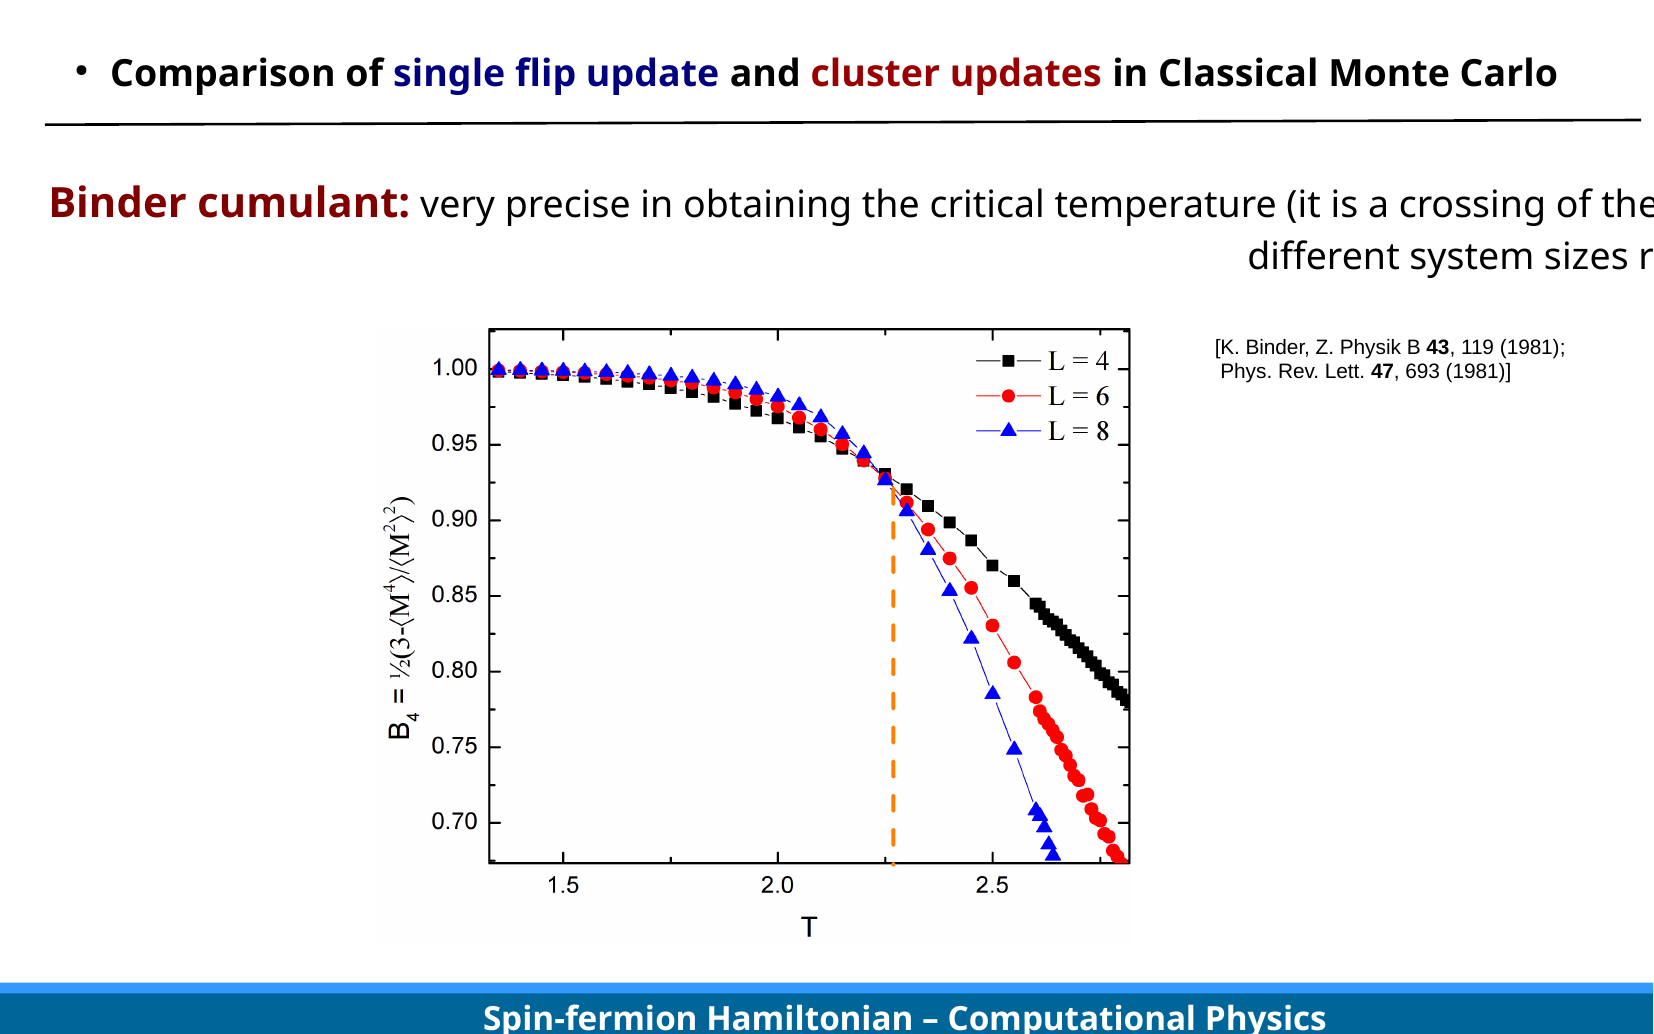

Comparison of single flip update and cluster updates in Classical Monte Carlo
Binder cumulant: very precise in obtaining the critical temperature (it is a crossing of the
 different system sizes results)
[K. Binder, Z. Physik B 43, 119 (1981);
 Phys. Rev. Lett. 47, 693 (1981)]